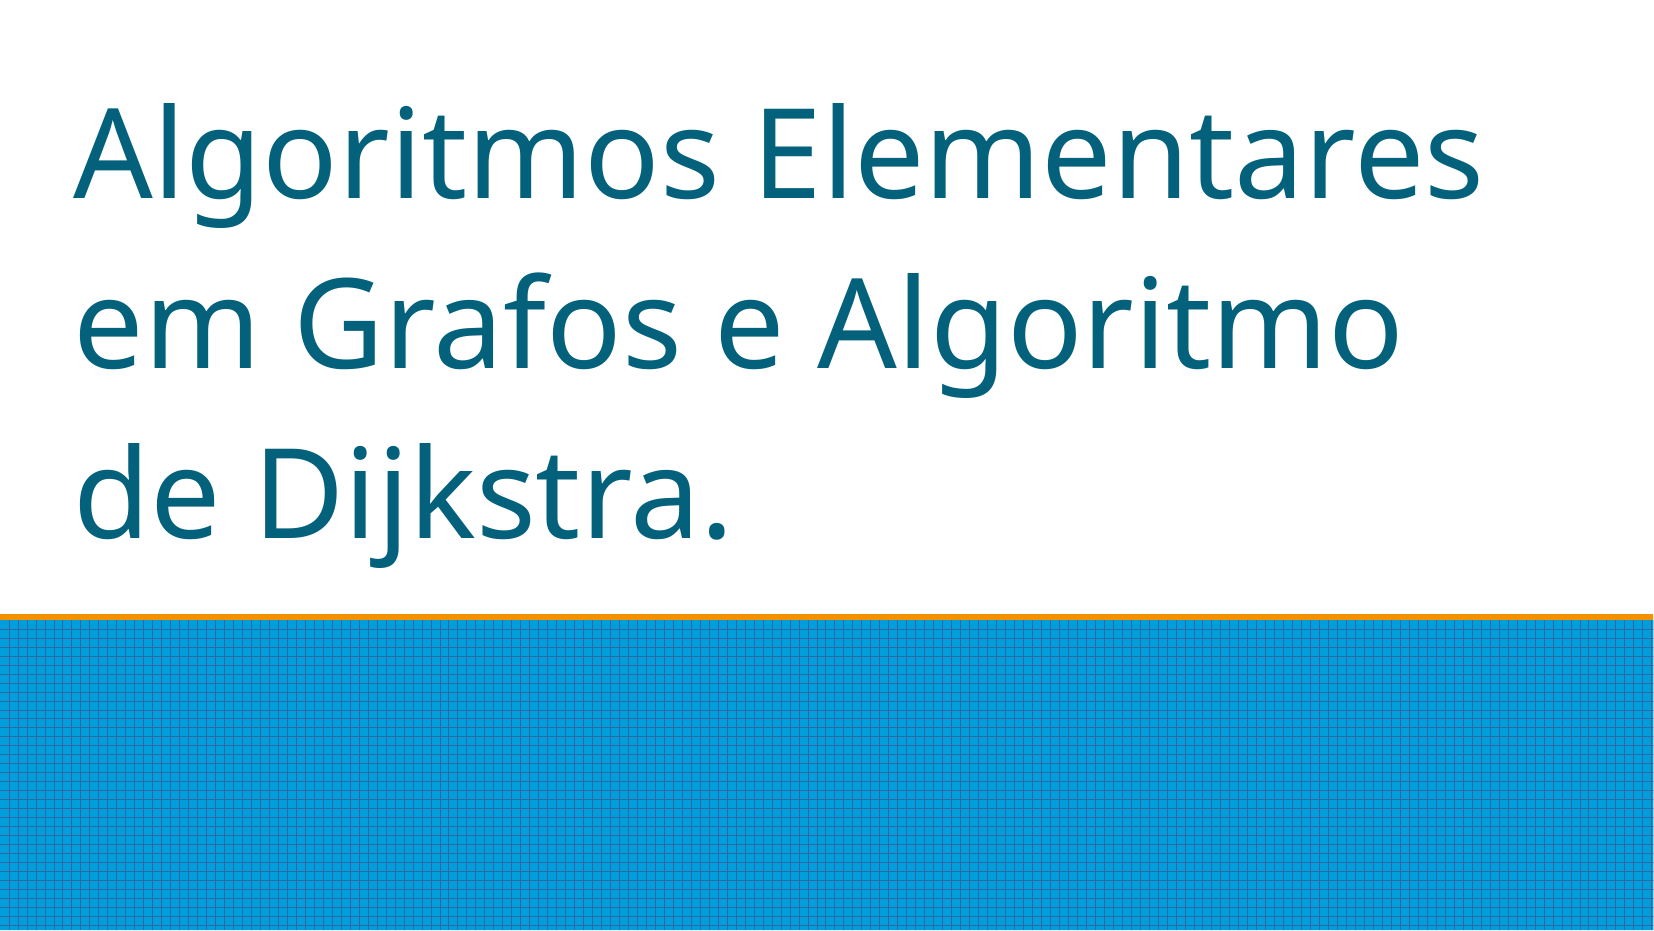

# Algoritmos Elementares em Grafos e Algoritmo de Dijkstra.